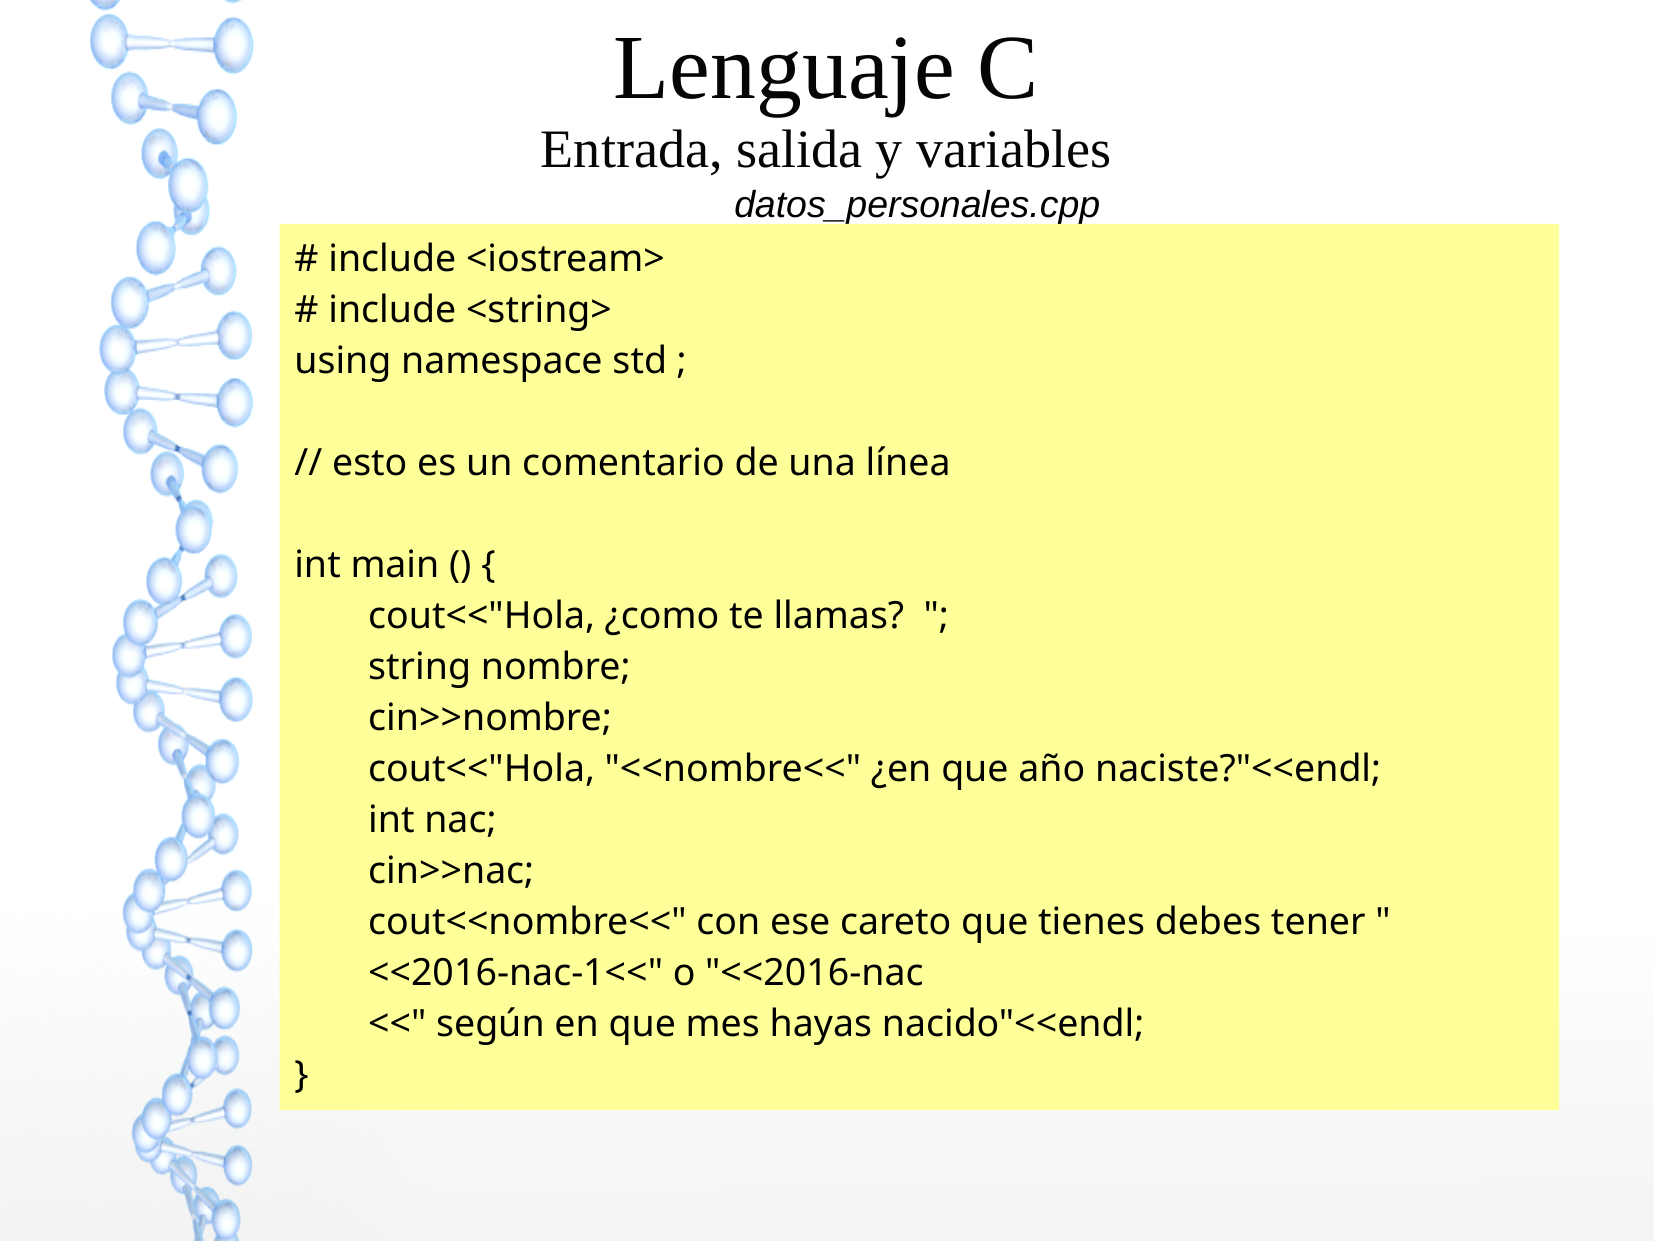

Lenguaje C
Entrada, salida y variables
datos_personales.cpp
# include <iostream>
# include <string>
using namespace std ;
// esto es un comentario de una línea
int main () {
	cout<<"Hola, ¿como te llamas? ";
	string nombre;
	cin>>nombre;
	cout<<"Hola, "<<nombre<<" ¿en que año naciste?"<<endl;
	int nac;
	cin>>nac;
	cout<<nombre<<" con ese careto que tienes debes tener "
	<<2016-nac-1<<" o "<<2016-nac
	<<" según en que mes hayas nacido"<<endl;
}